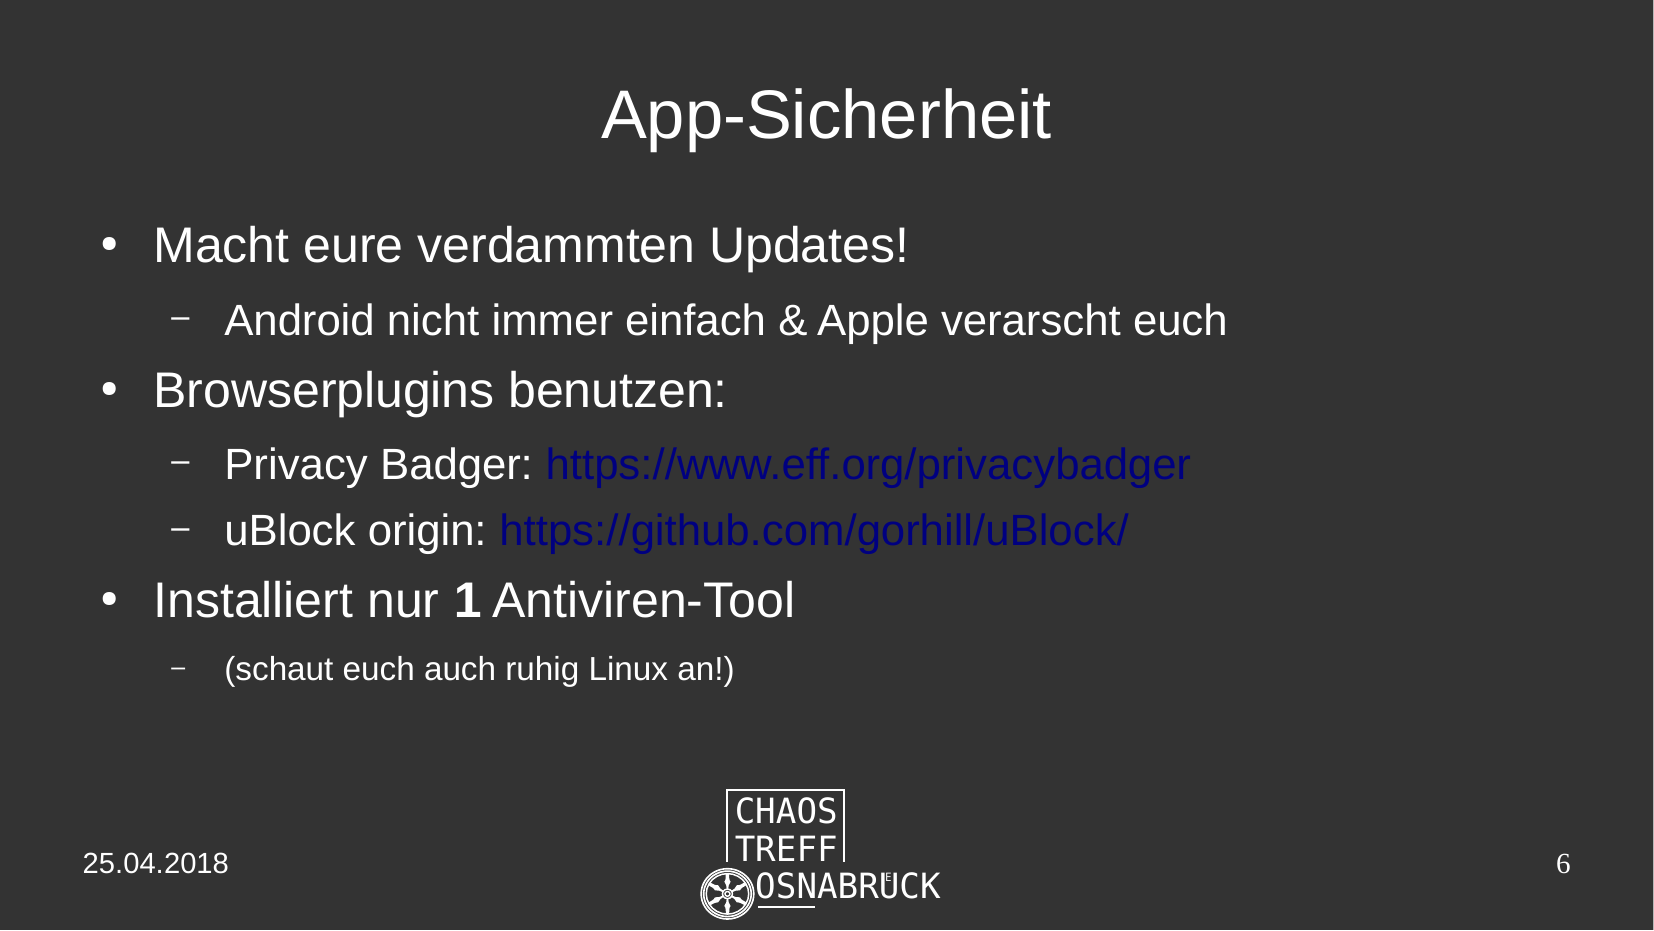

# App-Sicherheit
Macht eure verdammten Updates!
Android nicht immer einfach & Apple verarscht euch
Browserplugins benutzen:
Privacy Badger: https://www.eff.org/privacybadger
uBlock origin: https://github.com/gorhill/uBlock/
Installiert nur 1 Antiviren-Tool
(schaut euch auch ruhig Linux an!)
6